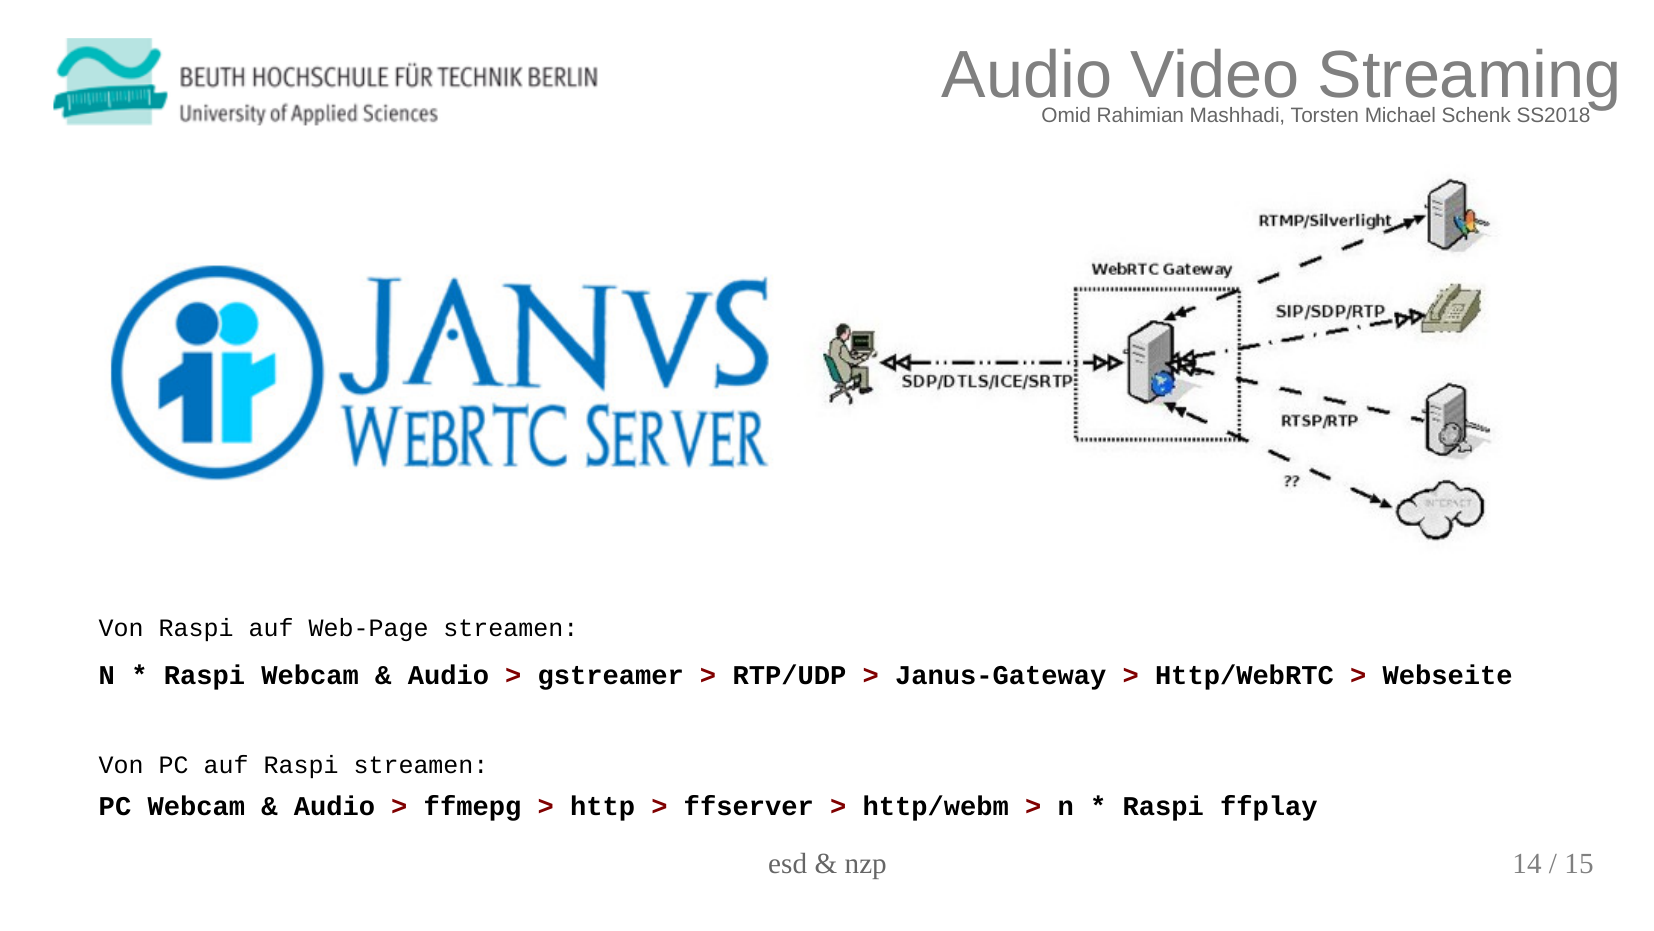

#
Audio Video Streaming
Omid Rahimian Mashhadi, Torsten Michael Schenk SS2018
Von Raspi auf Web-Page streamen:
N * Raspi Webcam & Audio > gstreamer > RTP/UDP > Janus-Gateway > Http/WebRTC > Webseite
Von PC auf Raspi streamen:
PC Webcam & Audio > ffmepg > http > ffserver > http/webm > n * Raspi ffplay
 / 15
esd & nzp
14